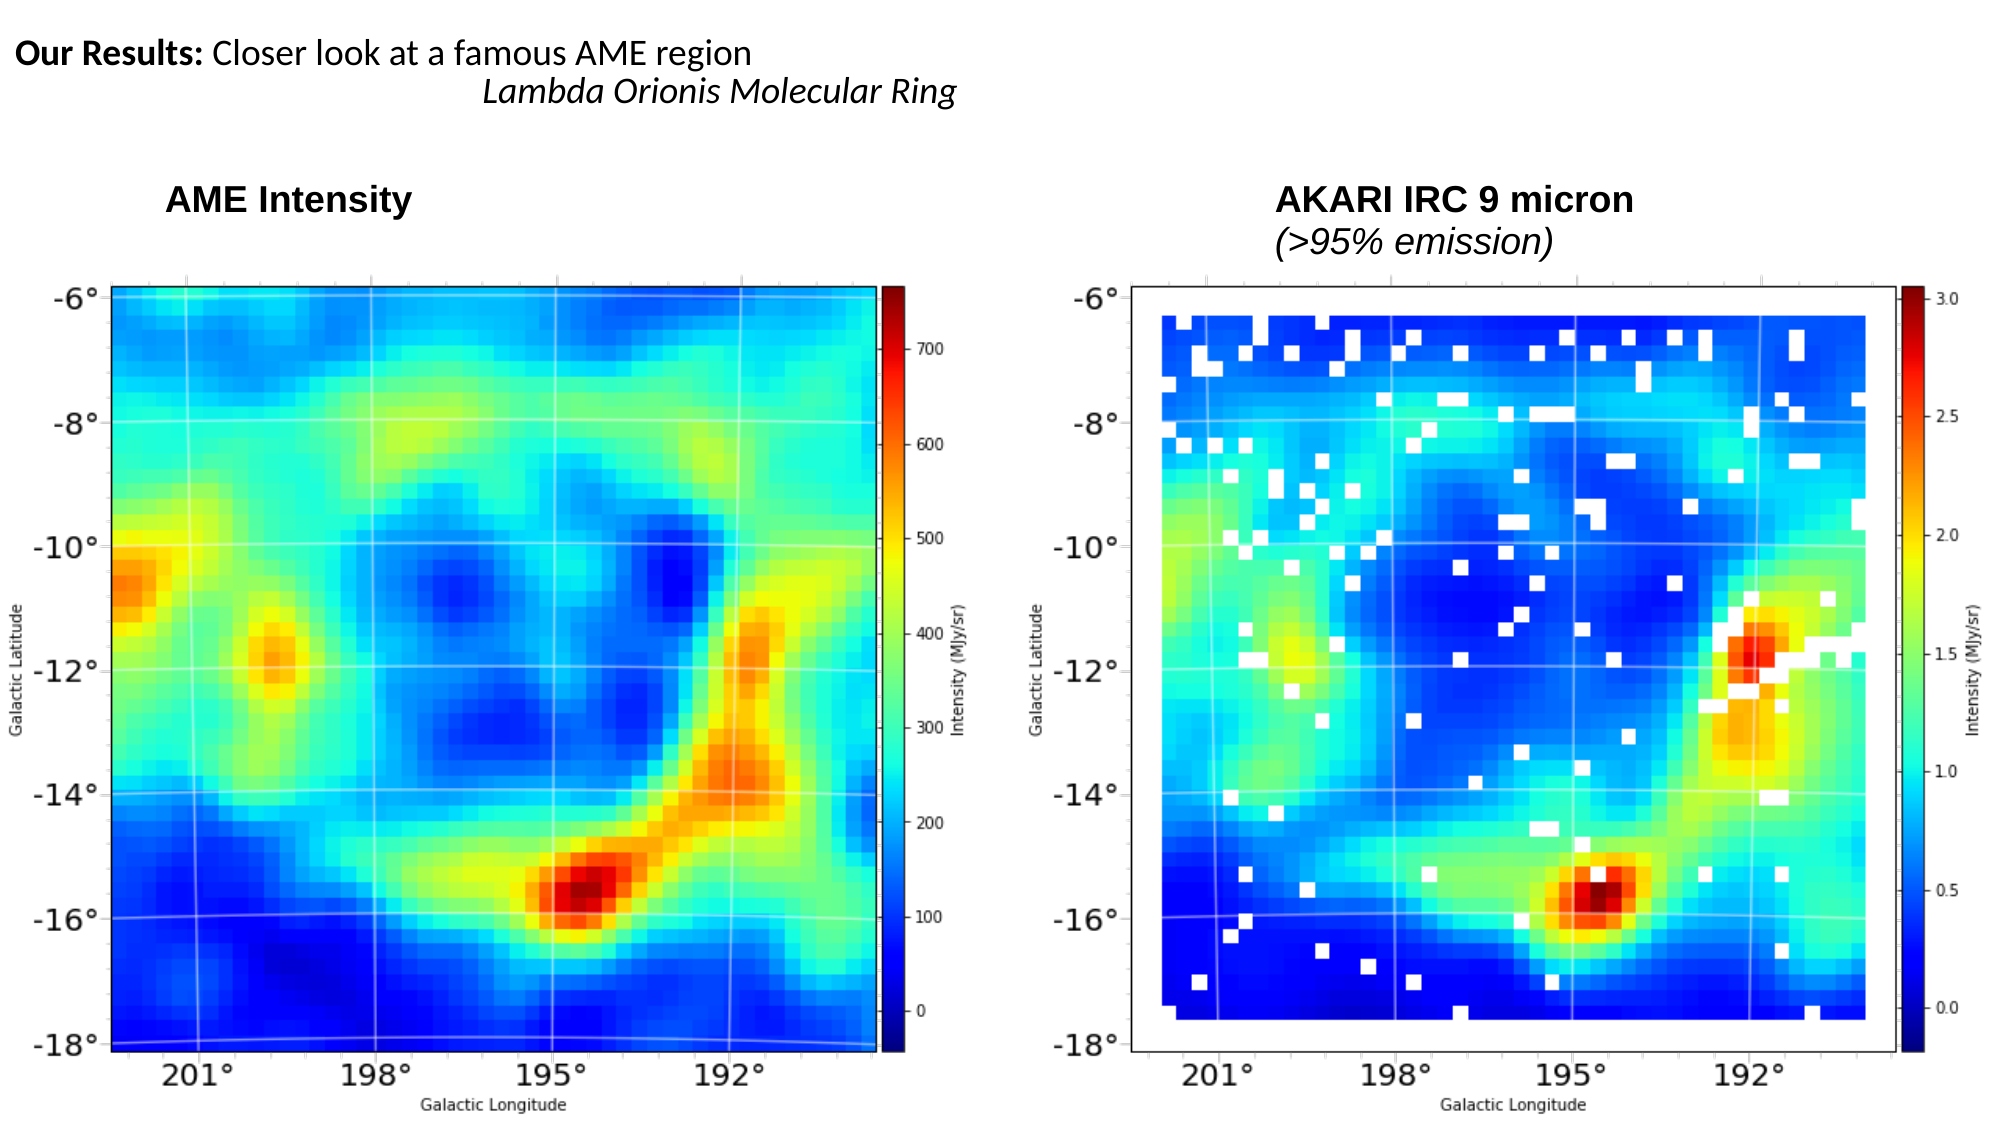

# Our Results: Closer look at a famous AME region Lambda Orionis Molecular Ring
AME Intensity
AKARI IRC 9 micron
(>95% emission)